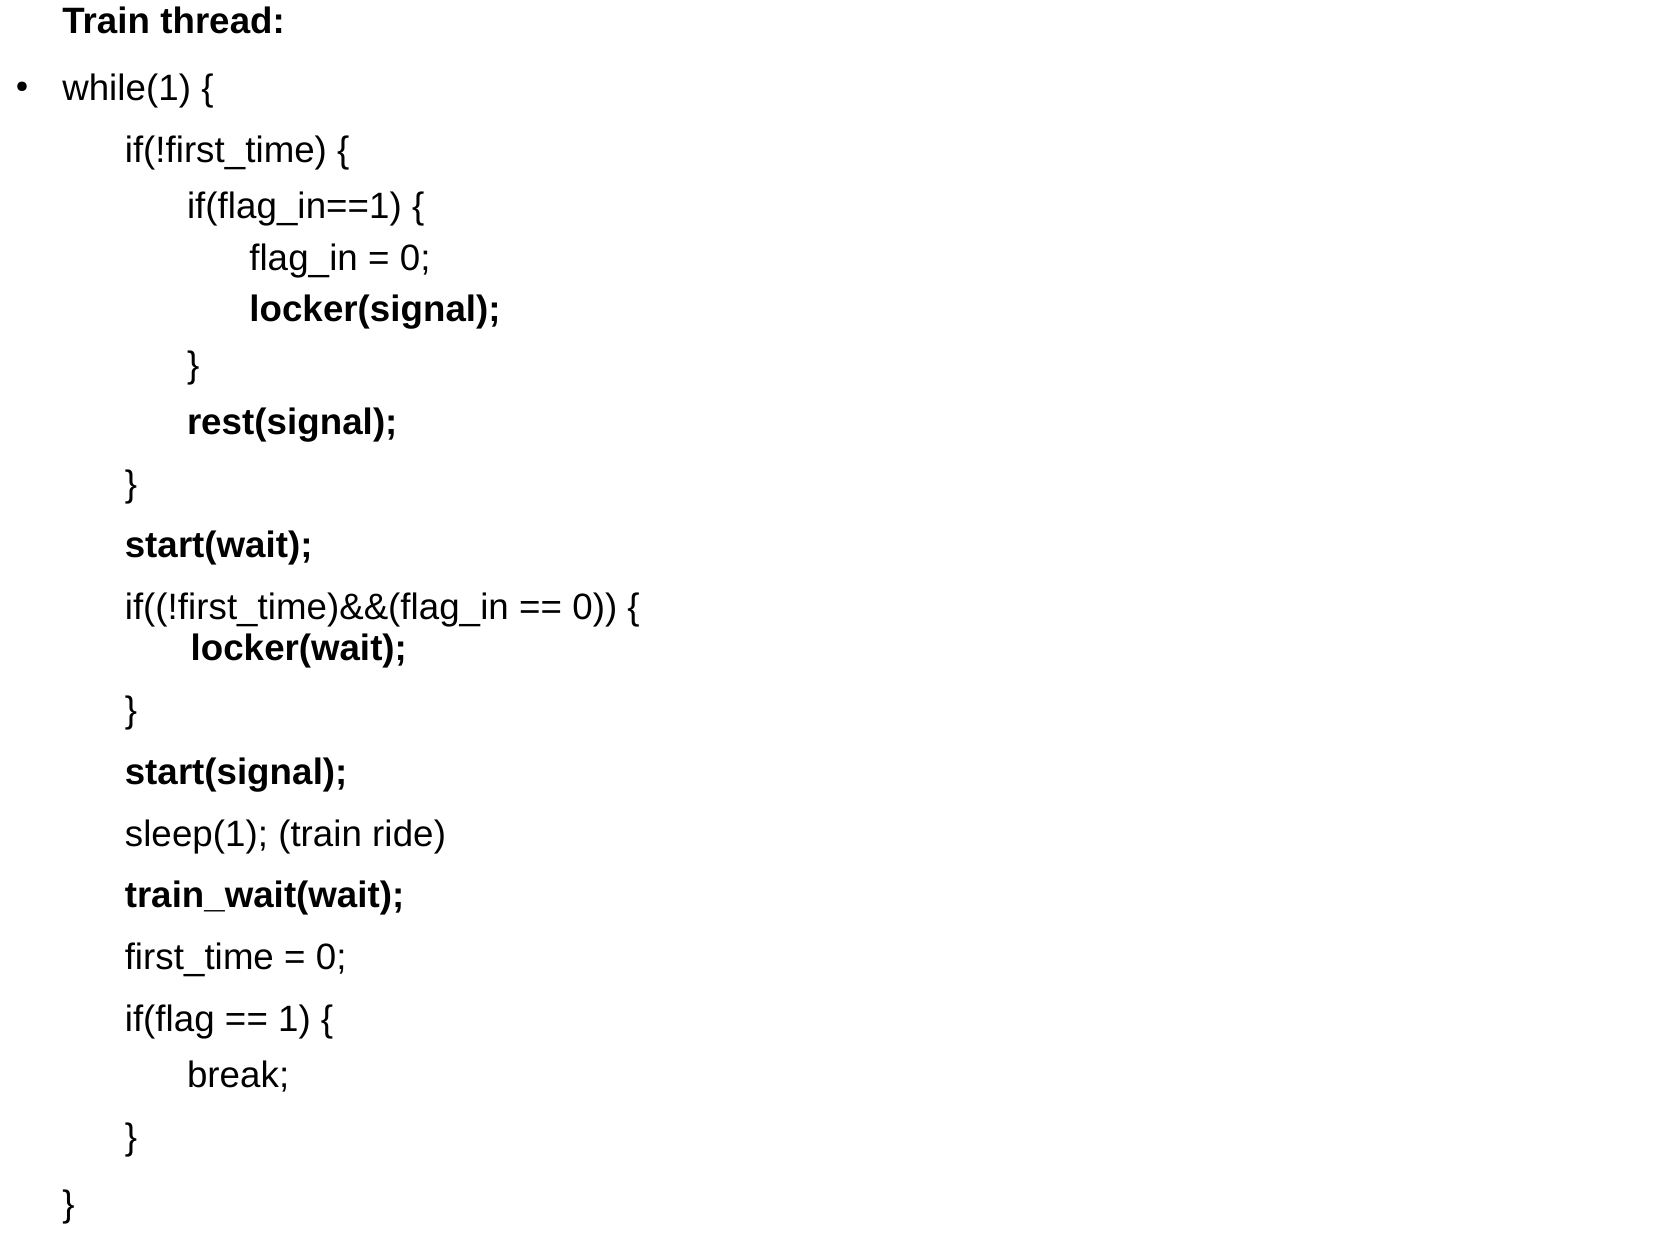

# Train thread:
while(1) {
if(!first_time) {
if(flag_in==1) {
flag_in = 0;
locker(signal);
}
rest(signal);
}
start(wait);
if((!first_time)&&(flag_in == 0)) {
	locker(wait);
}
start(signal);
sleep(1); (train ride)
train_wait(wait);
first_time = 0;
if(flag == 1) {
break;
}
}